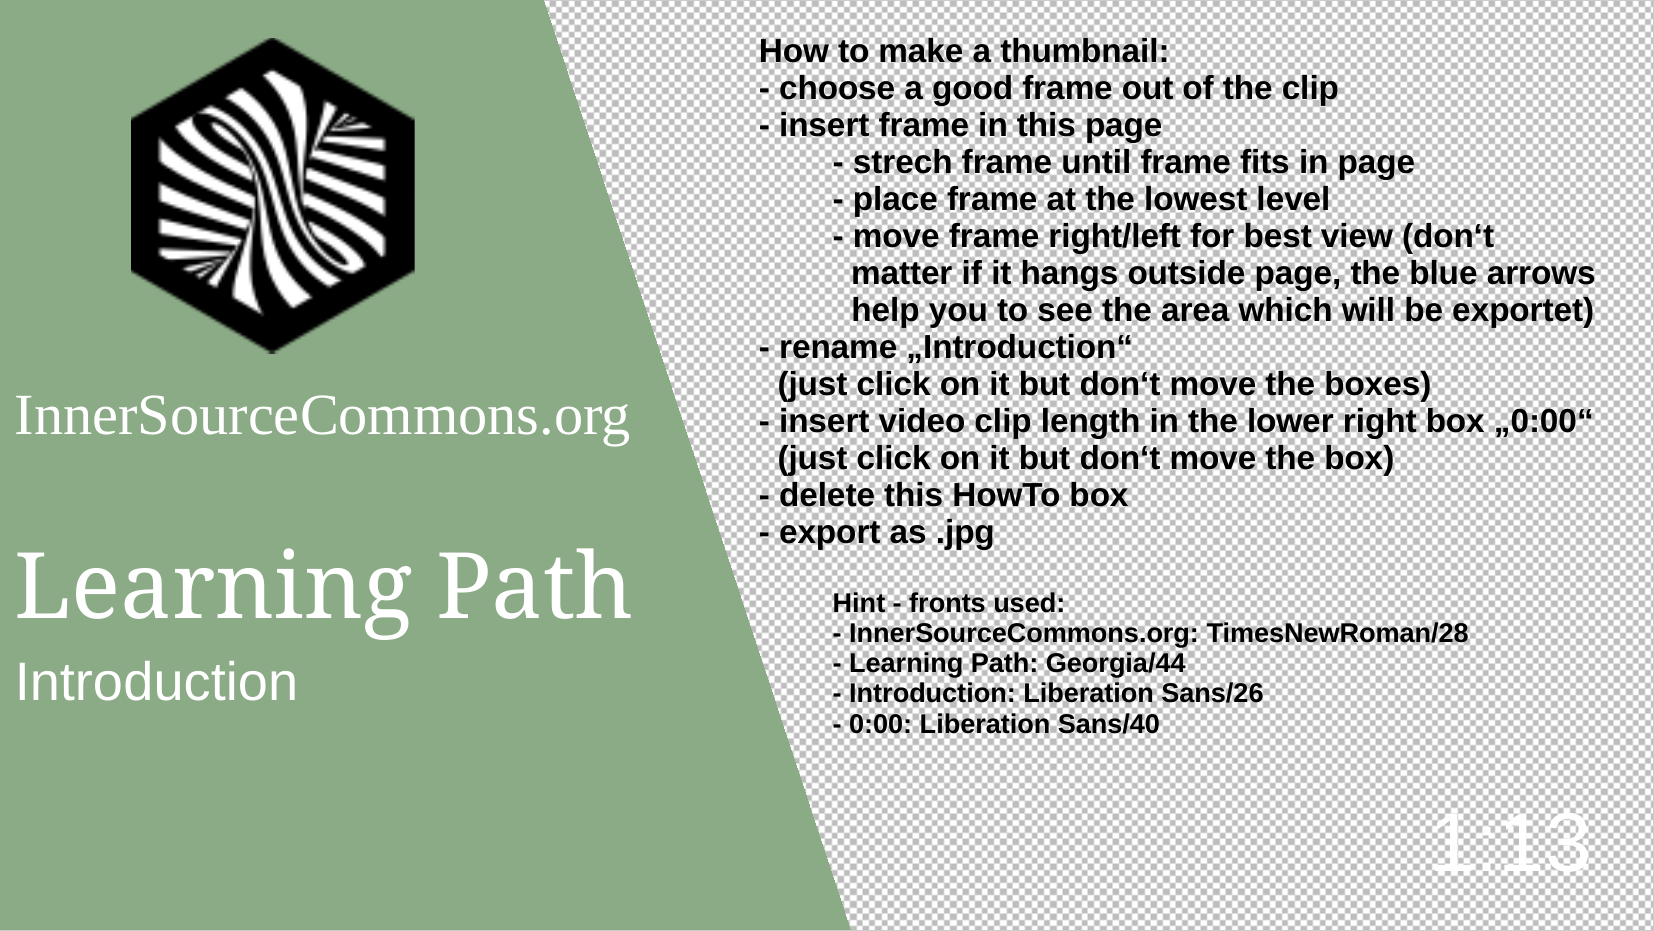

InnerSourceCommons.org
Learning Path
Introduction
1:13
How to make a thumbnail:
- choose a good frame out of the clip
- insert frame in this page
	- strech frame until frame fits in page
	- place frame at the lowest level
	- move frame right/left for best view (don‘t
 matter if it hangs outside page, the blue arrows
 help you to see the area which will be exportet)
- rename „Introduction“
 (just click on it but don‘t move the boxes)
- insert video clip length in the lower right box „0:00“
 (just click on it but don‘t move the box)
- delete this HowTo box
- export as .jpg
	Hint - fronts used:
	- InnerSourceCommons.org: TimesNewRoman/28
	- Learning Path: Georgia/44
	- Introduction: Liberation Sans/26
	- 0:00: Liberation Sans/40